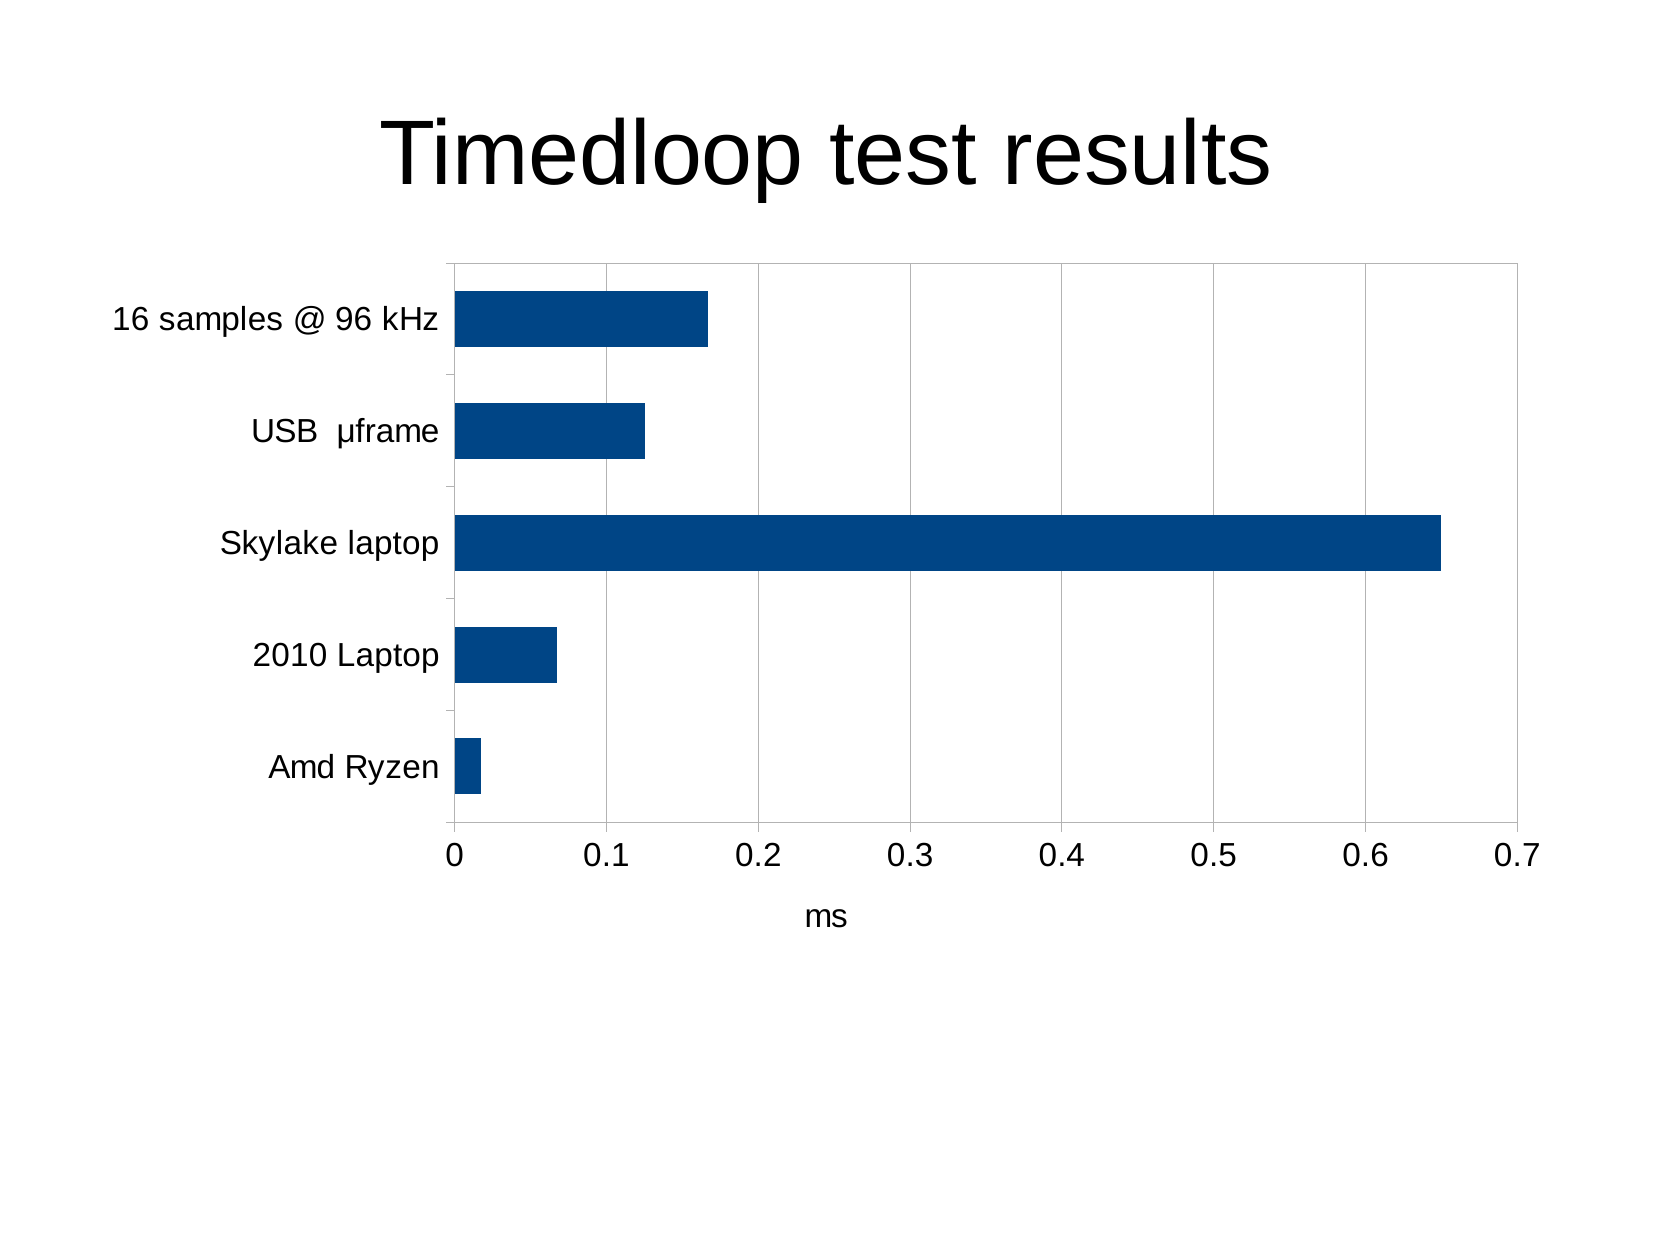

# Timedloop test results
### Chart
| Category | Column 1 |
|---|---|
| Amd Ryzen | 0.017 |
| 2010 Laptop | 0.067 |
| Skylake laptop | 0.65 |
| USB μframe | 0.125 |
| 16 samples @ 96 kHz | 0.167 |